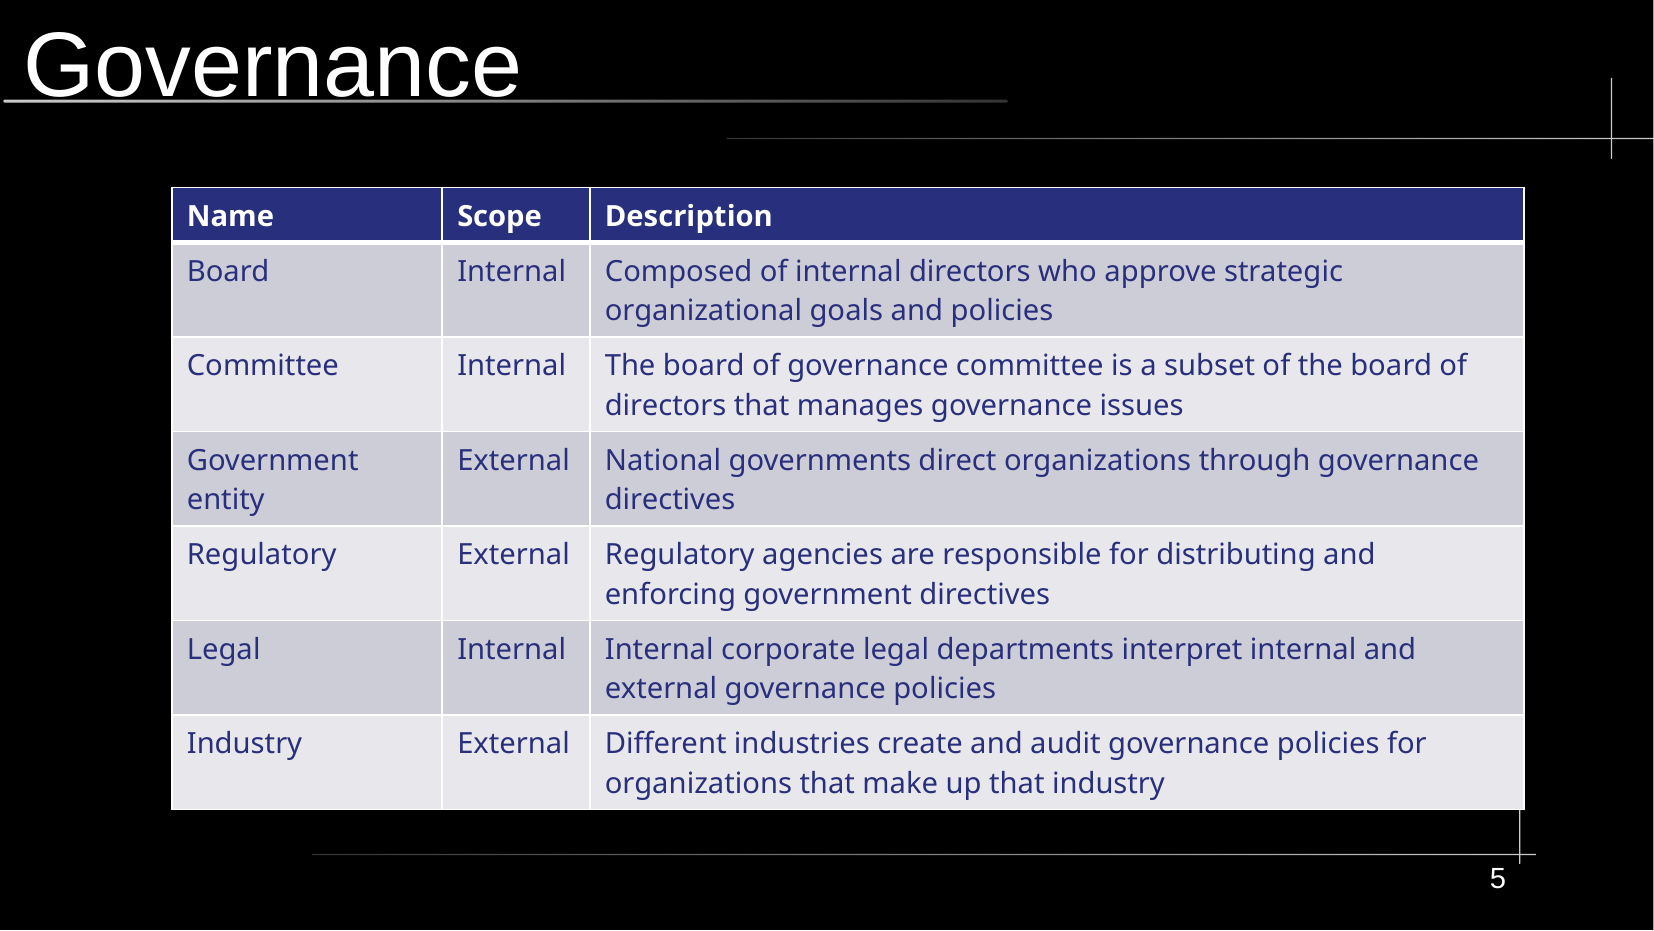

# Governance
| Name | Scope | Description |
| --- | --- | --- |
| Board | Internal | Composed of internal directors who approve strategic organizational goals and policies |
| Committee | Internal | The board of governance committee is a subset of the board of directors that manages governance issues |
| Government entity | External | National governments direct organizations through governance directives |
| Regulatory | External | Regulatory agencies are responsible for distributing and enforcing government directives |
| Legal | Internal | Internal corporate legal departments interpret internal and external governance policies |
| Industry | External | Different industries create and audit governance policies for organizations that make up that industry |
5